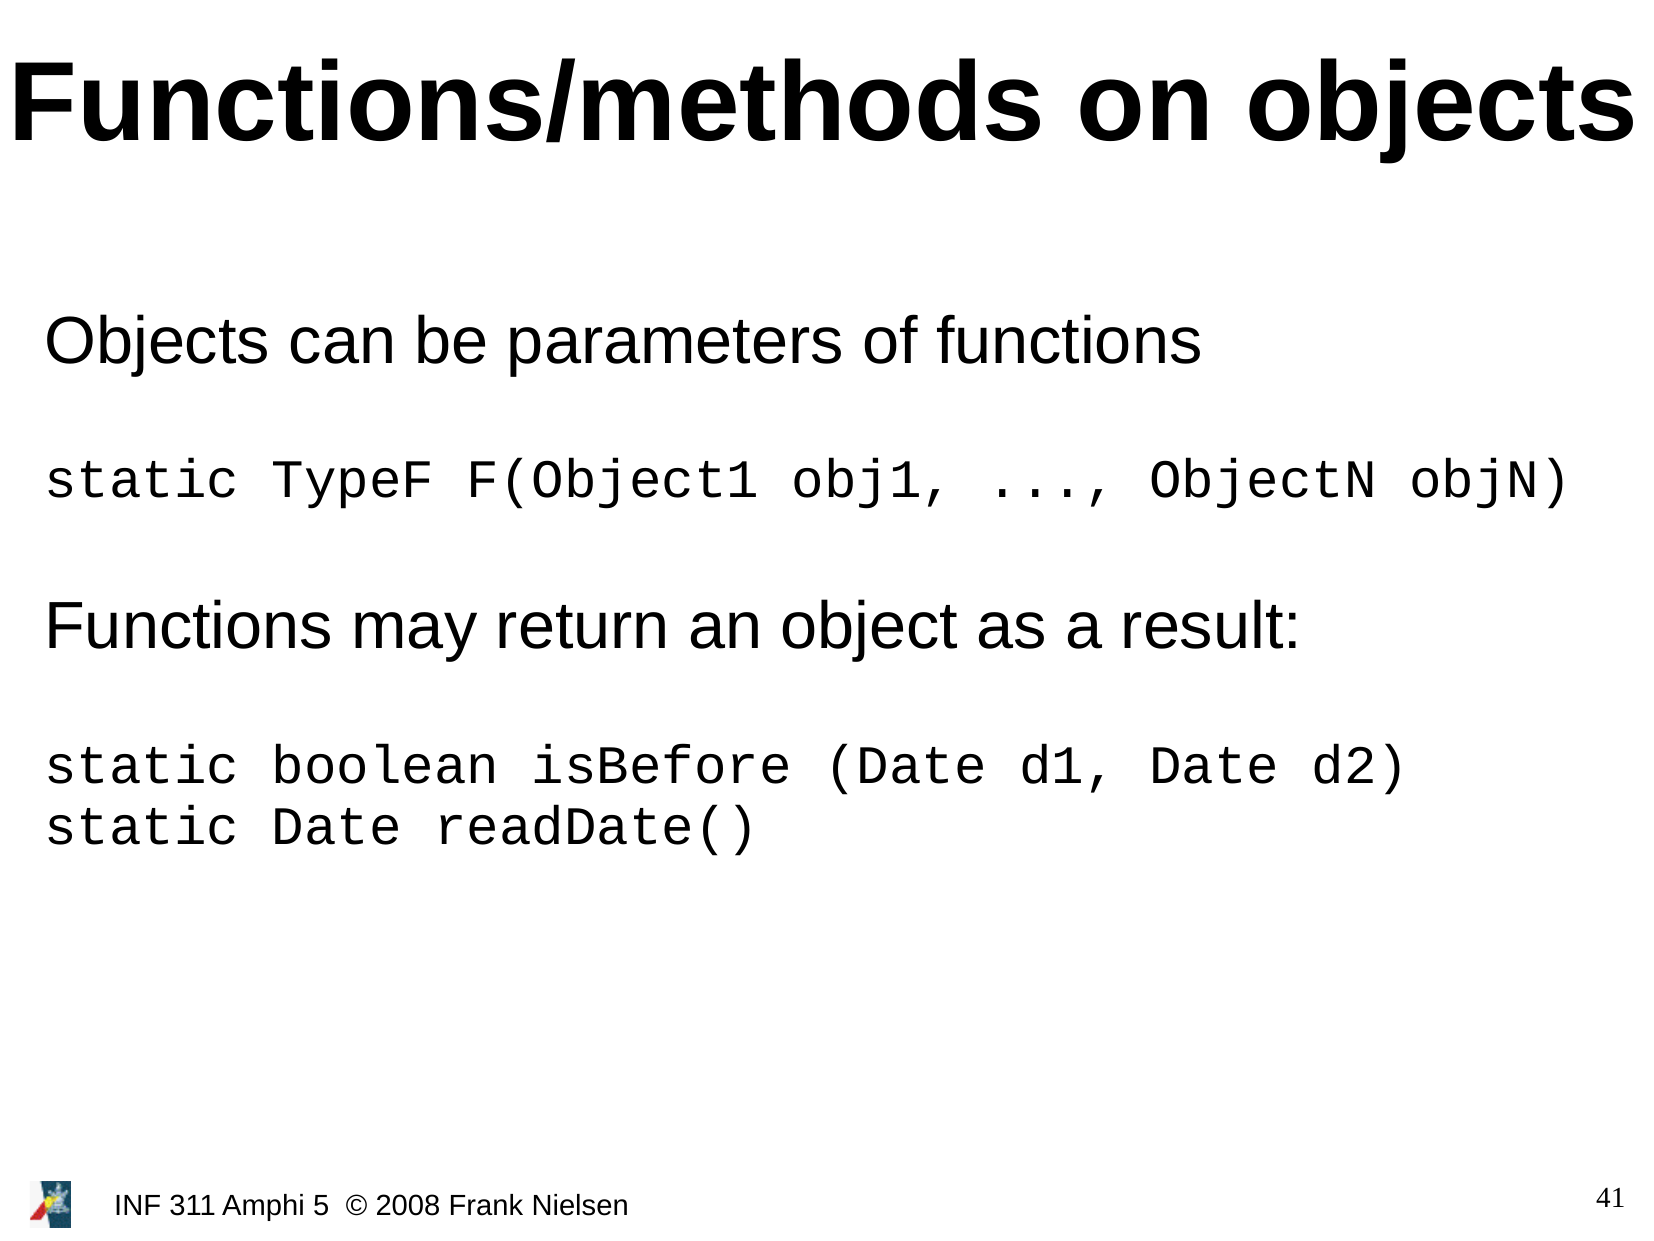

Functions/methods on objects
Objects can be parameters of functions
static TypeF F(Object1 obj1, ..., ObjectN objN)
Functions may return an object as a result:
static boolean isBefore (Date d1, Date d2)
static Date readDate()